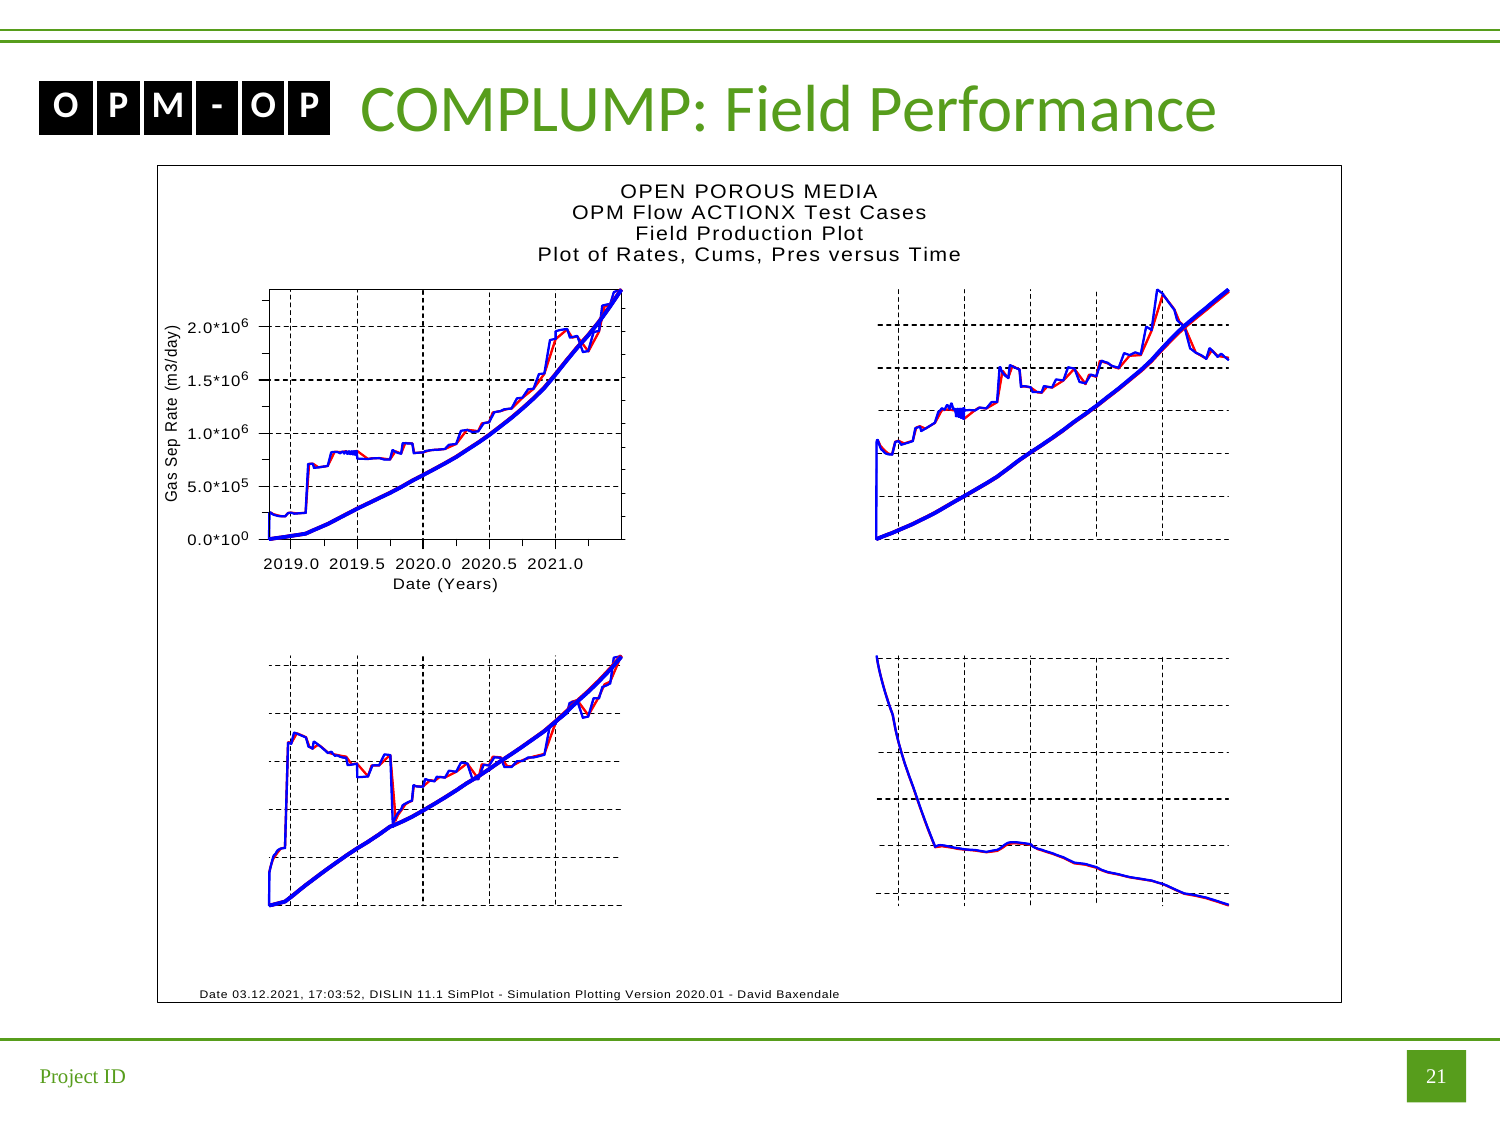

# COMPLUMP: Field Performance
Project ID
21